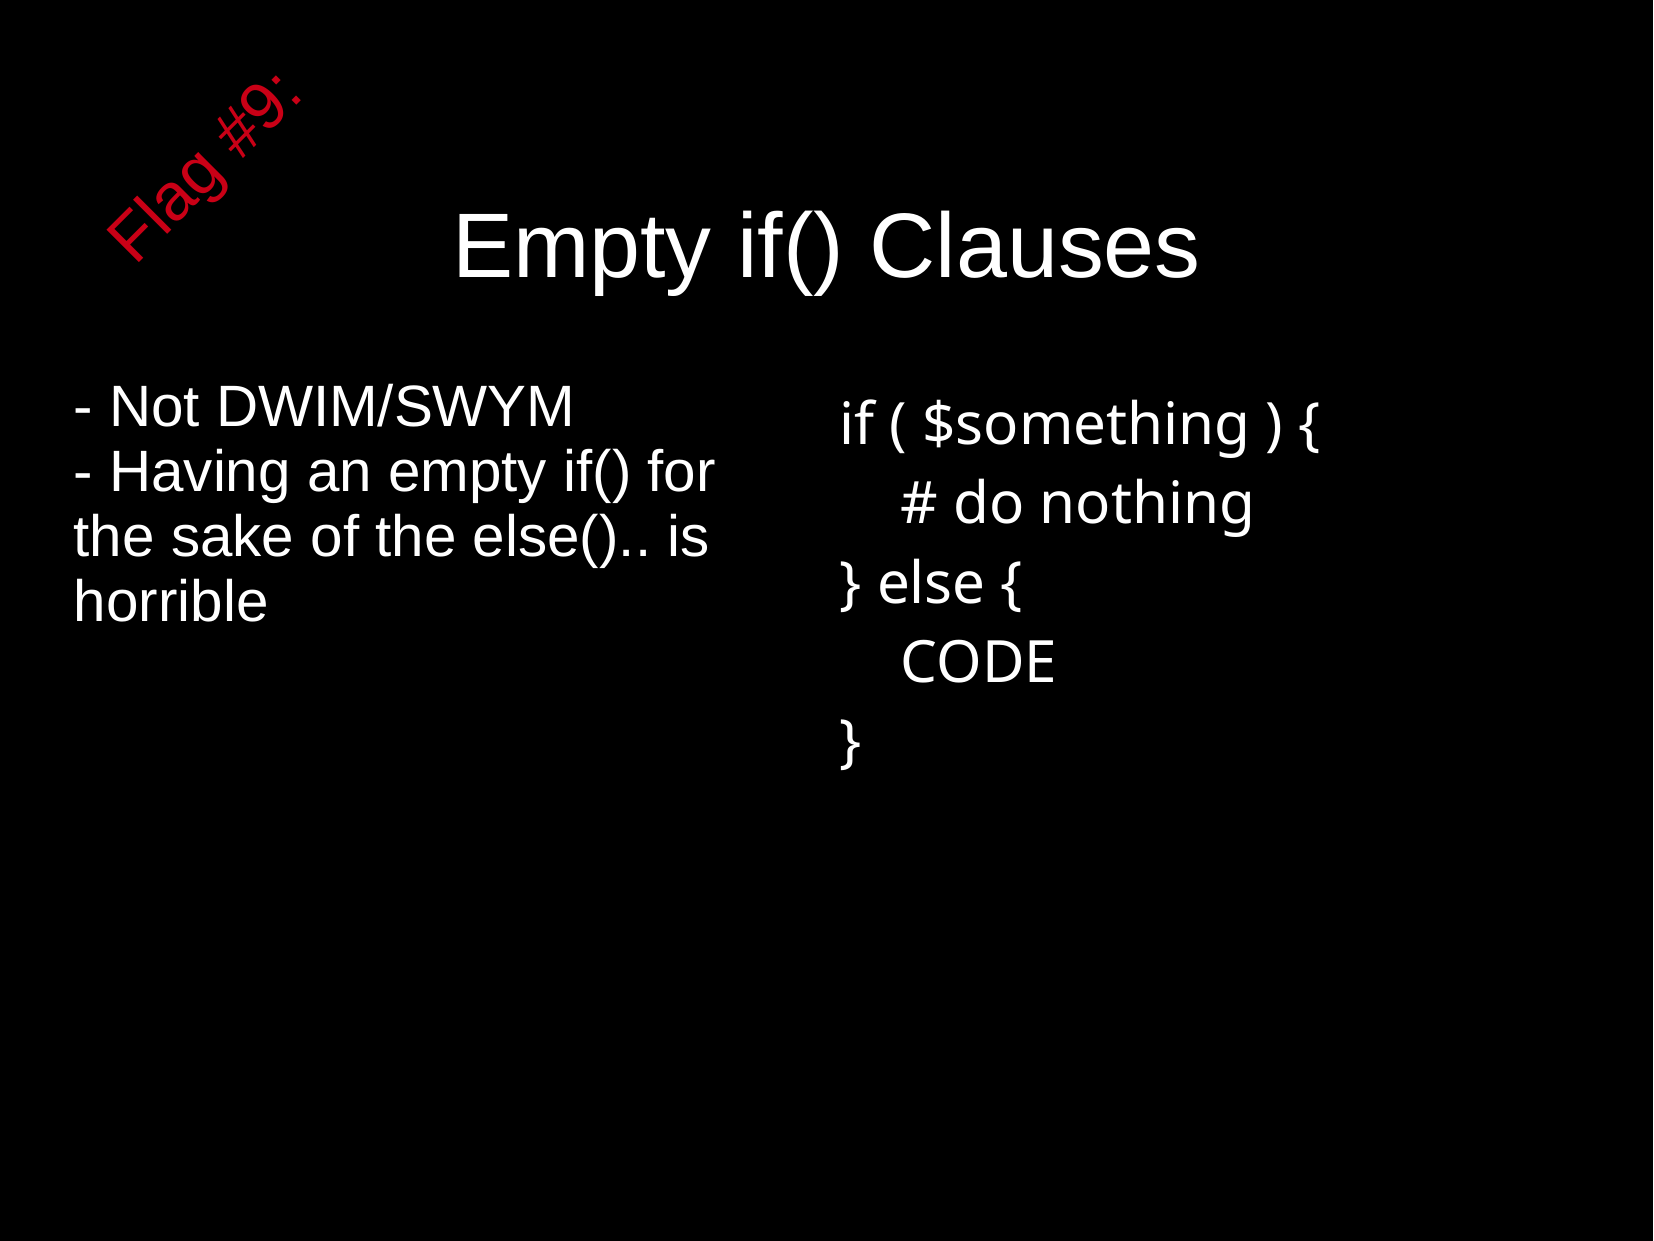

Flag #9:
Empty if() Clauses
- Not DWIM/SWYM
- Having an empty if() for the sake of the else().. is horrible
if ( $something ) {
 # do nothing
} else {
 CODE
}